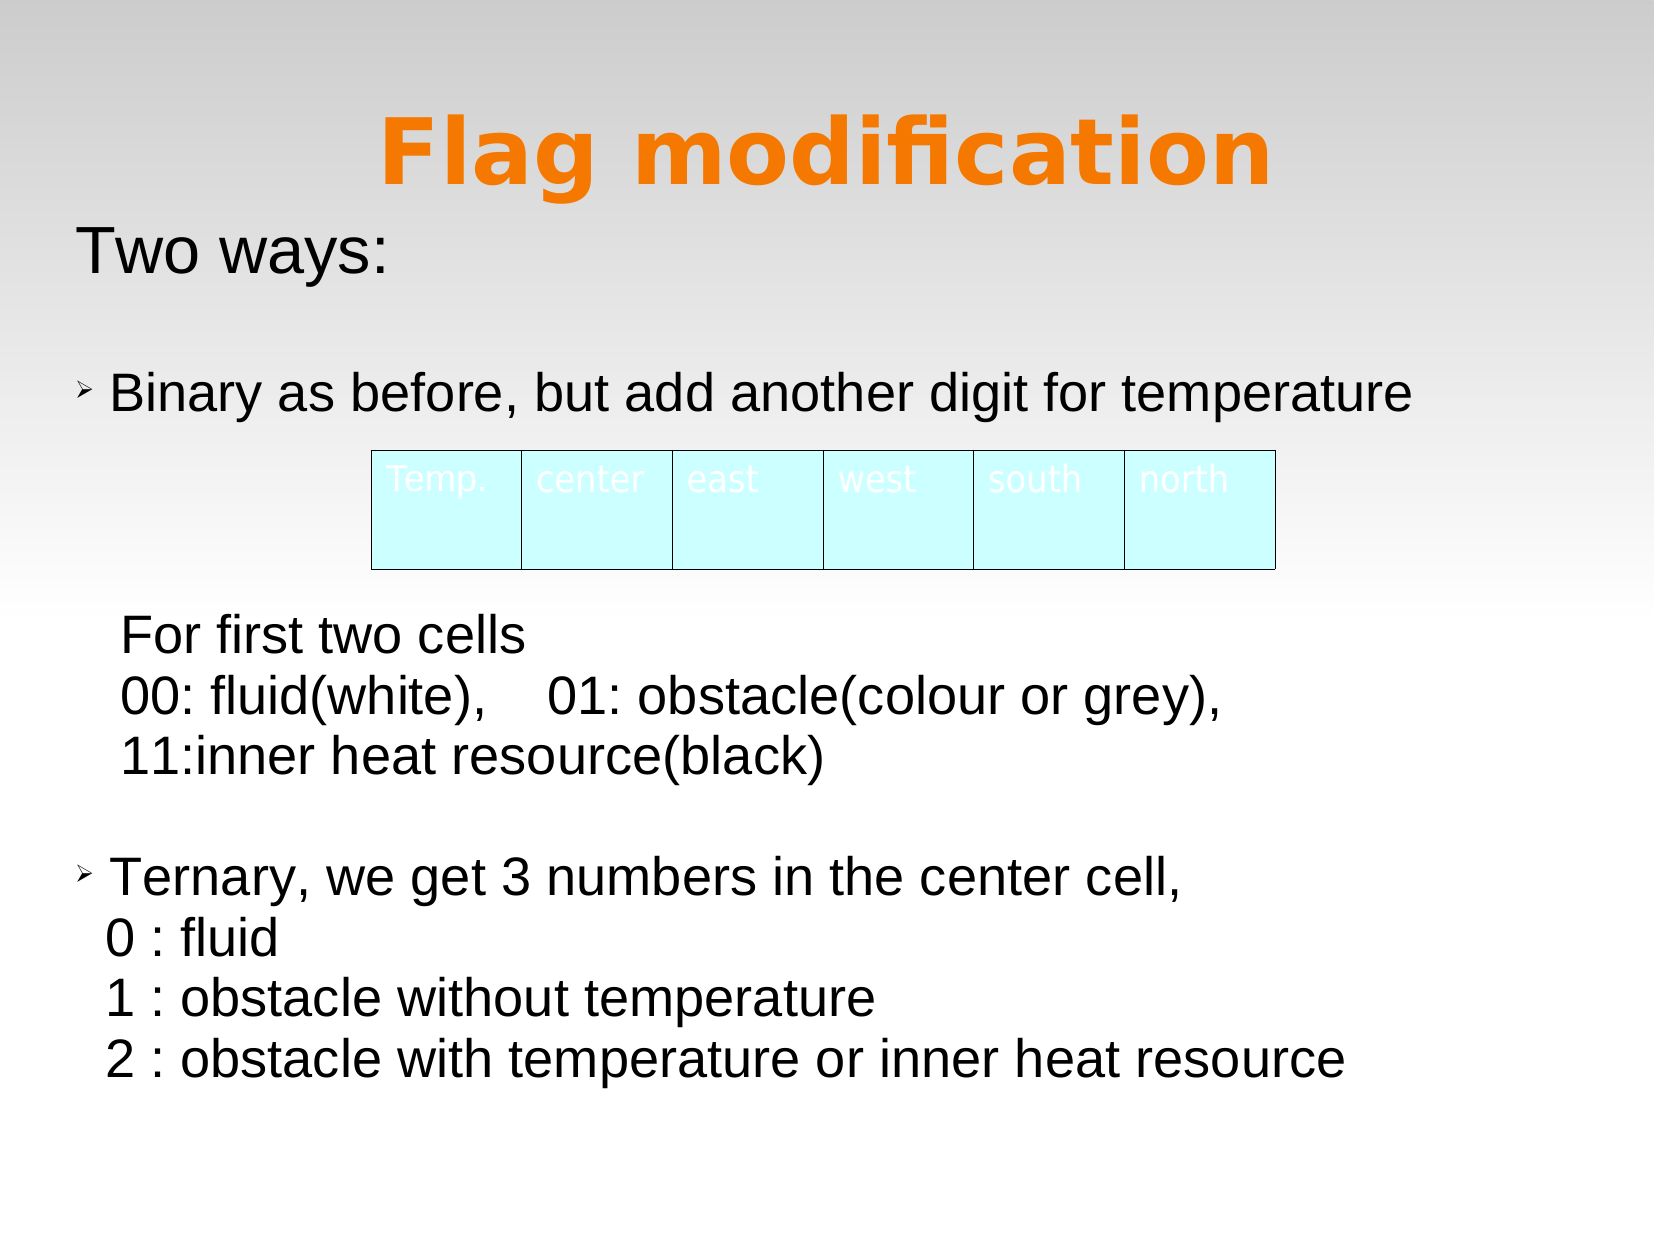

# Flag modification
Two ways:
 Binary as before, but add another digit for temperature
 For first two cells
 00: fluid(white), 01: obstacle(colour or grey),
 11:inner heat resource(black)
 Ternary, we get 3 numbers in the center cell,
 0 : fluid
 1 : obstacle without temperature
 2 : obstacle with temperature or inner heat resource
| Temp. | center | east | west | south | north |
| --- | --- | --- | --- | --- | --- |